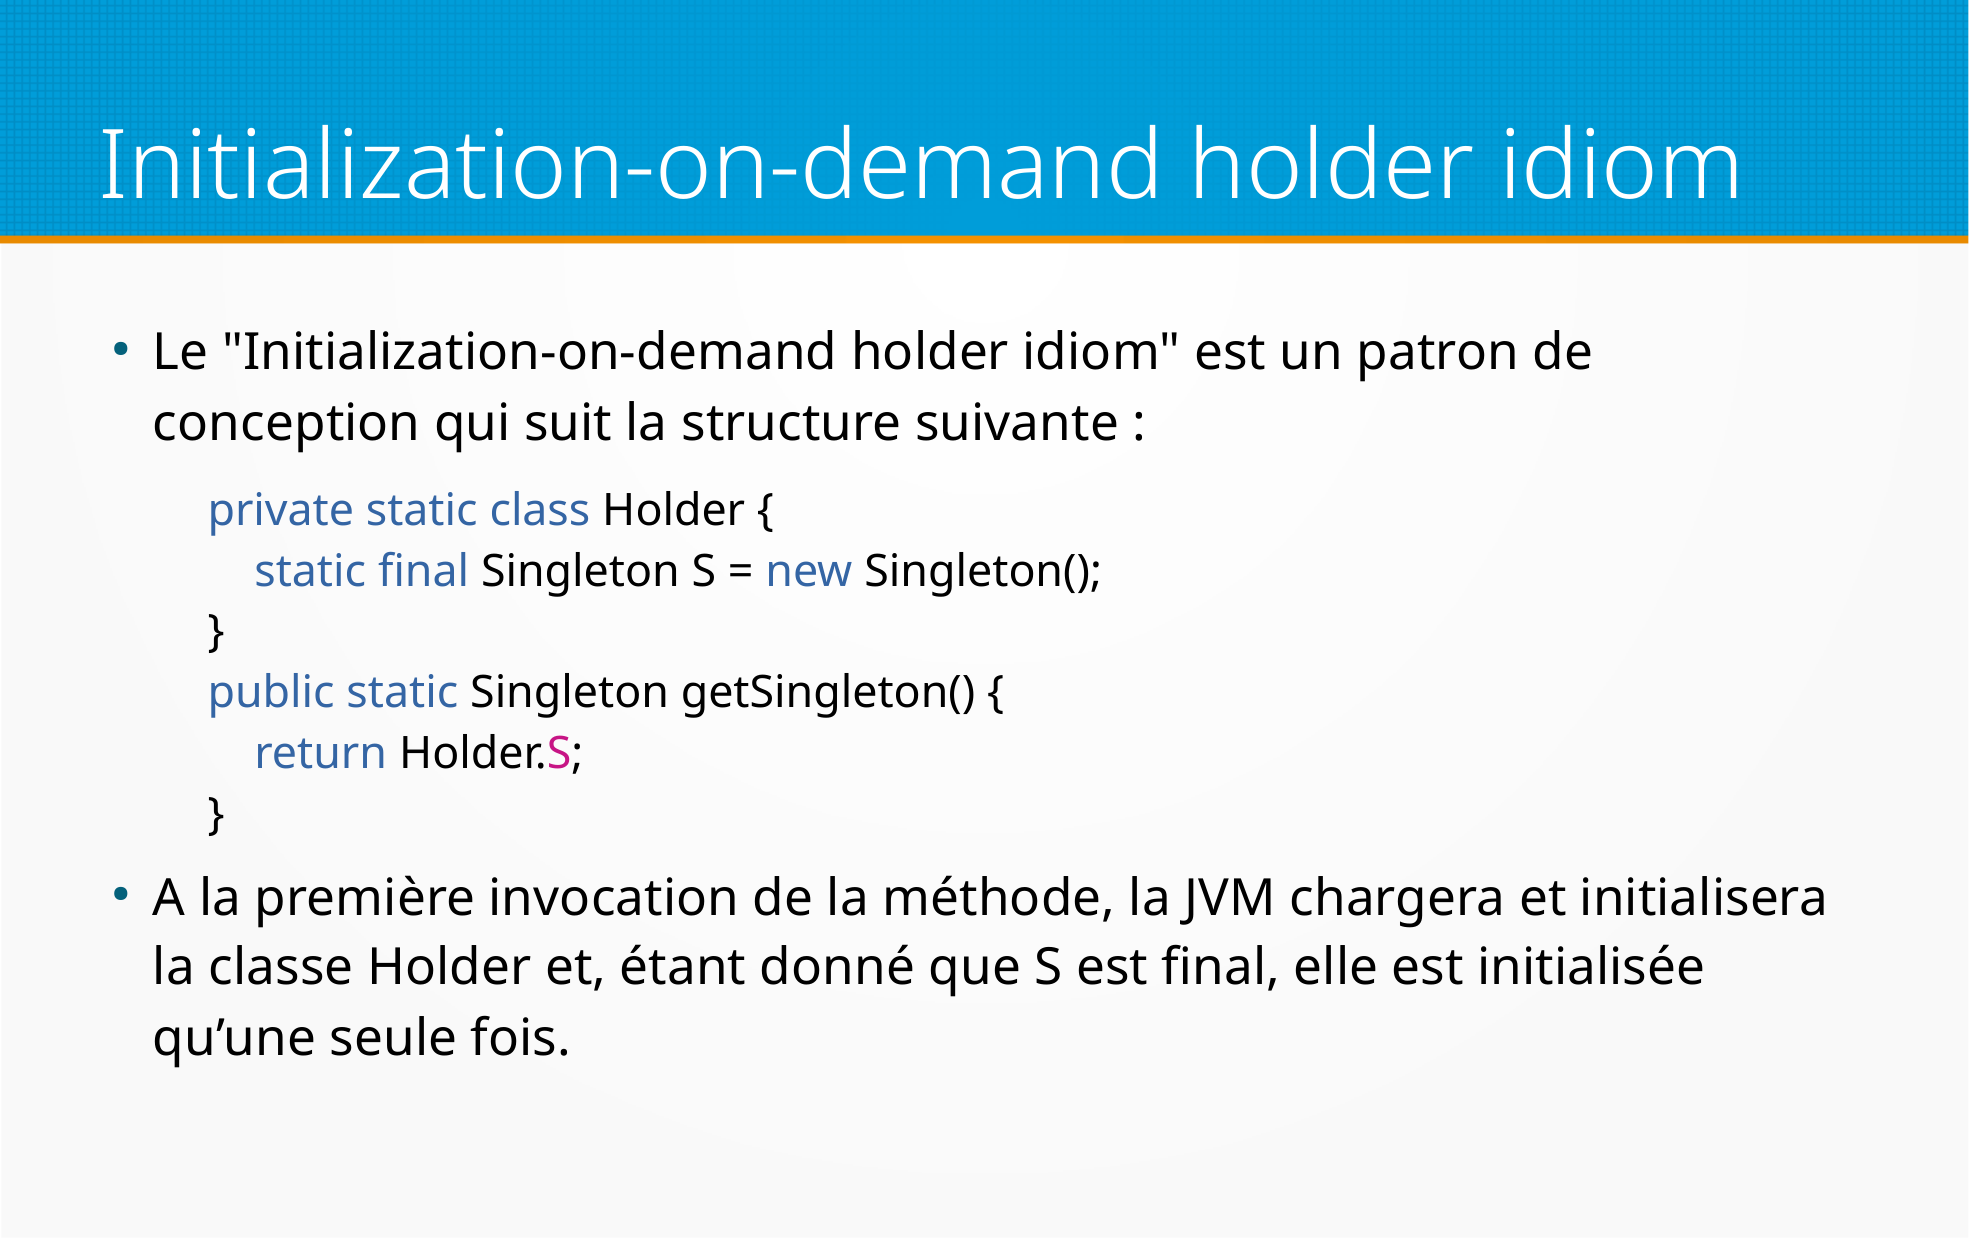

# Initialization-on-demand holder idiom
Le "Initialization-on-demand holder idiom" est un patron de conception qui suit la structure suivante :
private static class Holder {
 static final Singleton S = new Singleton();
}
public static Singleton getSingleton() {
 return Holder.S;
}
A la première invocation de la méthode, la JVM chargera et initialisera la classe Holder et, étant donné que S est final, elle est initialisée qu’une seule fois.